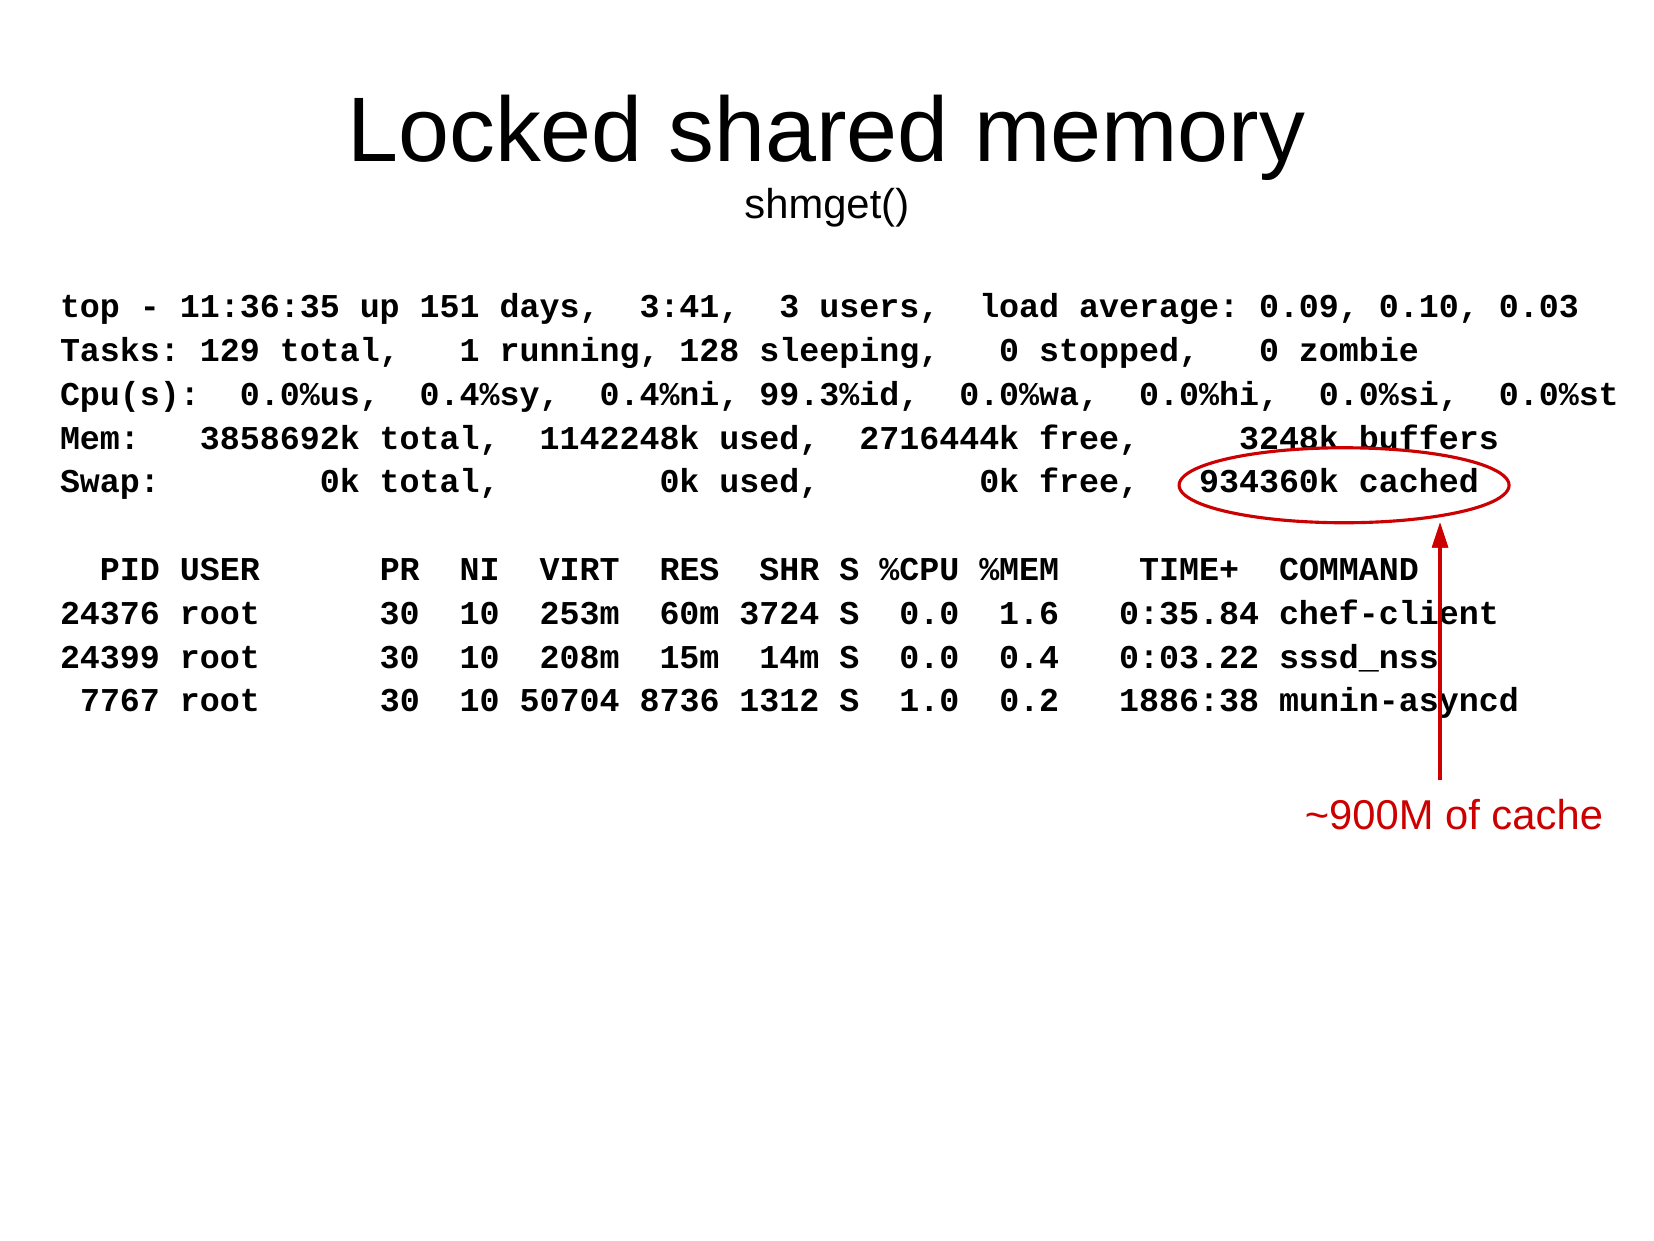

# Locked shared memory shmget()
top - 11:36:35 up 151 days, 3:41, 3 users, load average: 0.09, 0.10, 0.03
Tasks: 129 total, 1 running, 128 sleeping, 0 stopped, 0 zombie
Cpu(s): 0.0%us, 0.4%sy, 0.4%ni, 99.3%id, 0.0%wa, 0.0%hi, 0.0%si, 0.0%st
Mem: 3858692k total, 1142248k used, 2716444k free, 3248k buffers
Swap: 0k total, 0k used, 0k free, 934360k cached
 PID USER PR NI VIRT RES SHR S %CPU %MEM TIME+ COMMAND
24376 root 30 10 253m 60m 3724 S 0.0 1.6 0:35.84 chef-client
24399 root 30 10 208m 15m 14m S 0.0 0.4 0:03.22 sssd_nss
 7767 root 30 10 50704 8736 1312 S 1.0 0.2 1886:38 munin-asyncd
~900M of cache